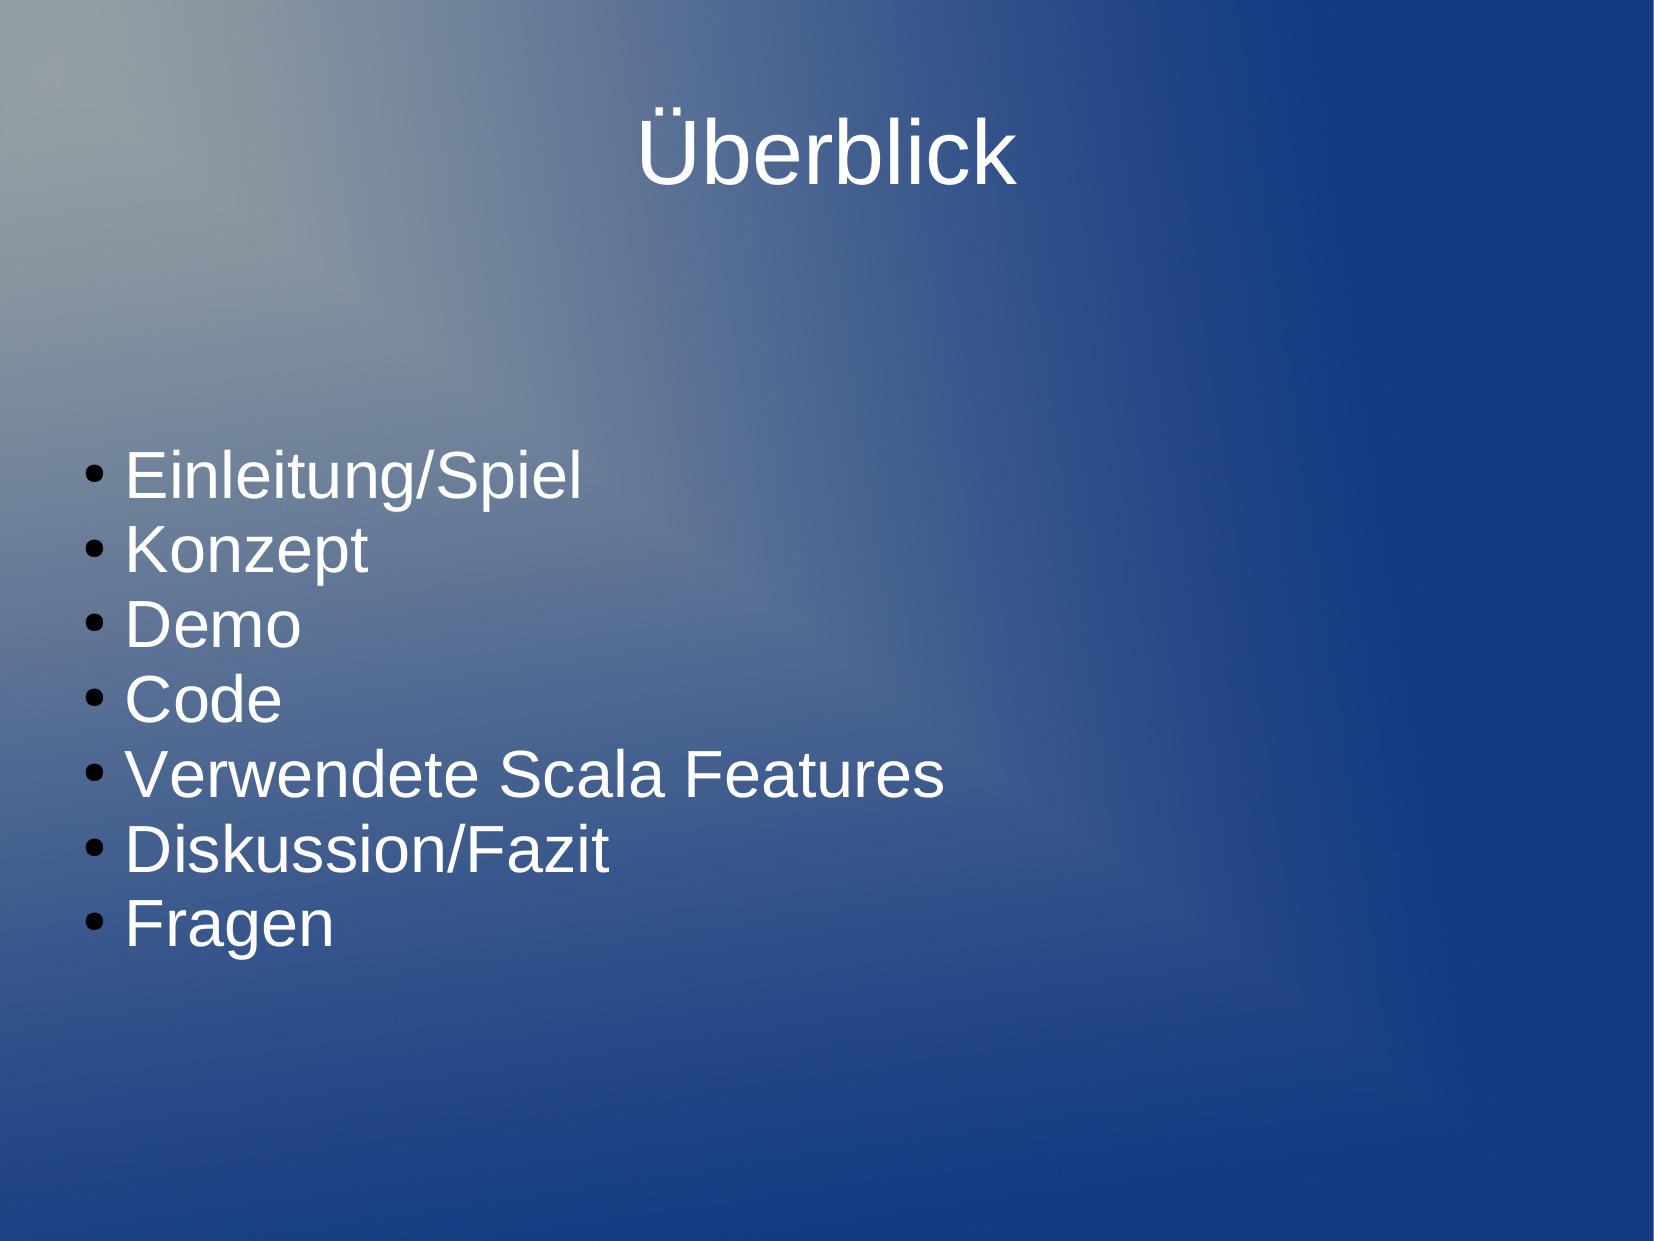

# Überblick
 Einleitung/Spiel
 Konzept
 Demo
 Code
 Verwendete Scala Features
 Diskussion/Fazit
 Fragen